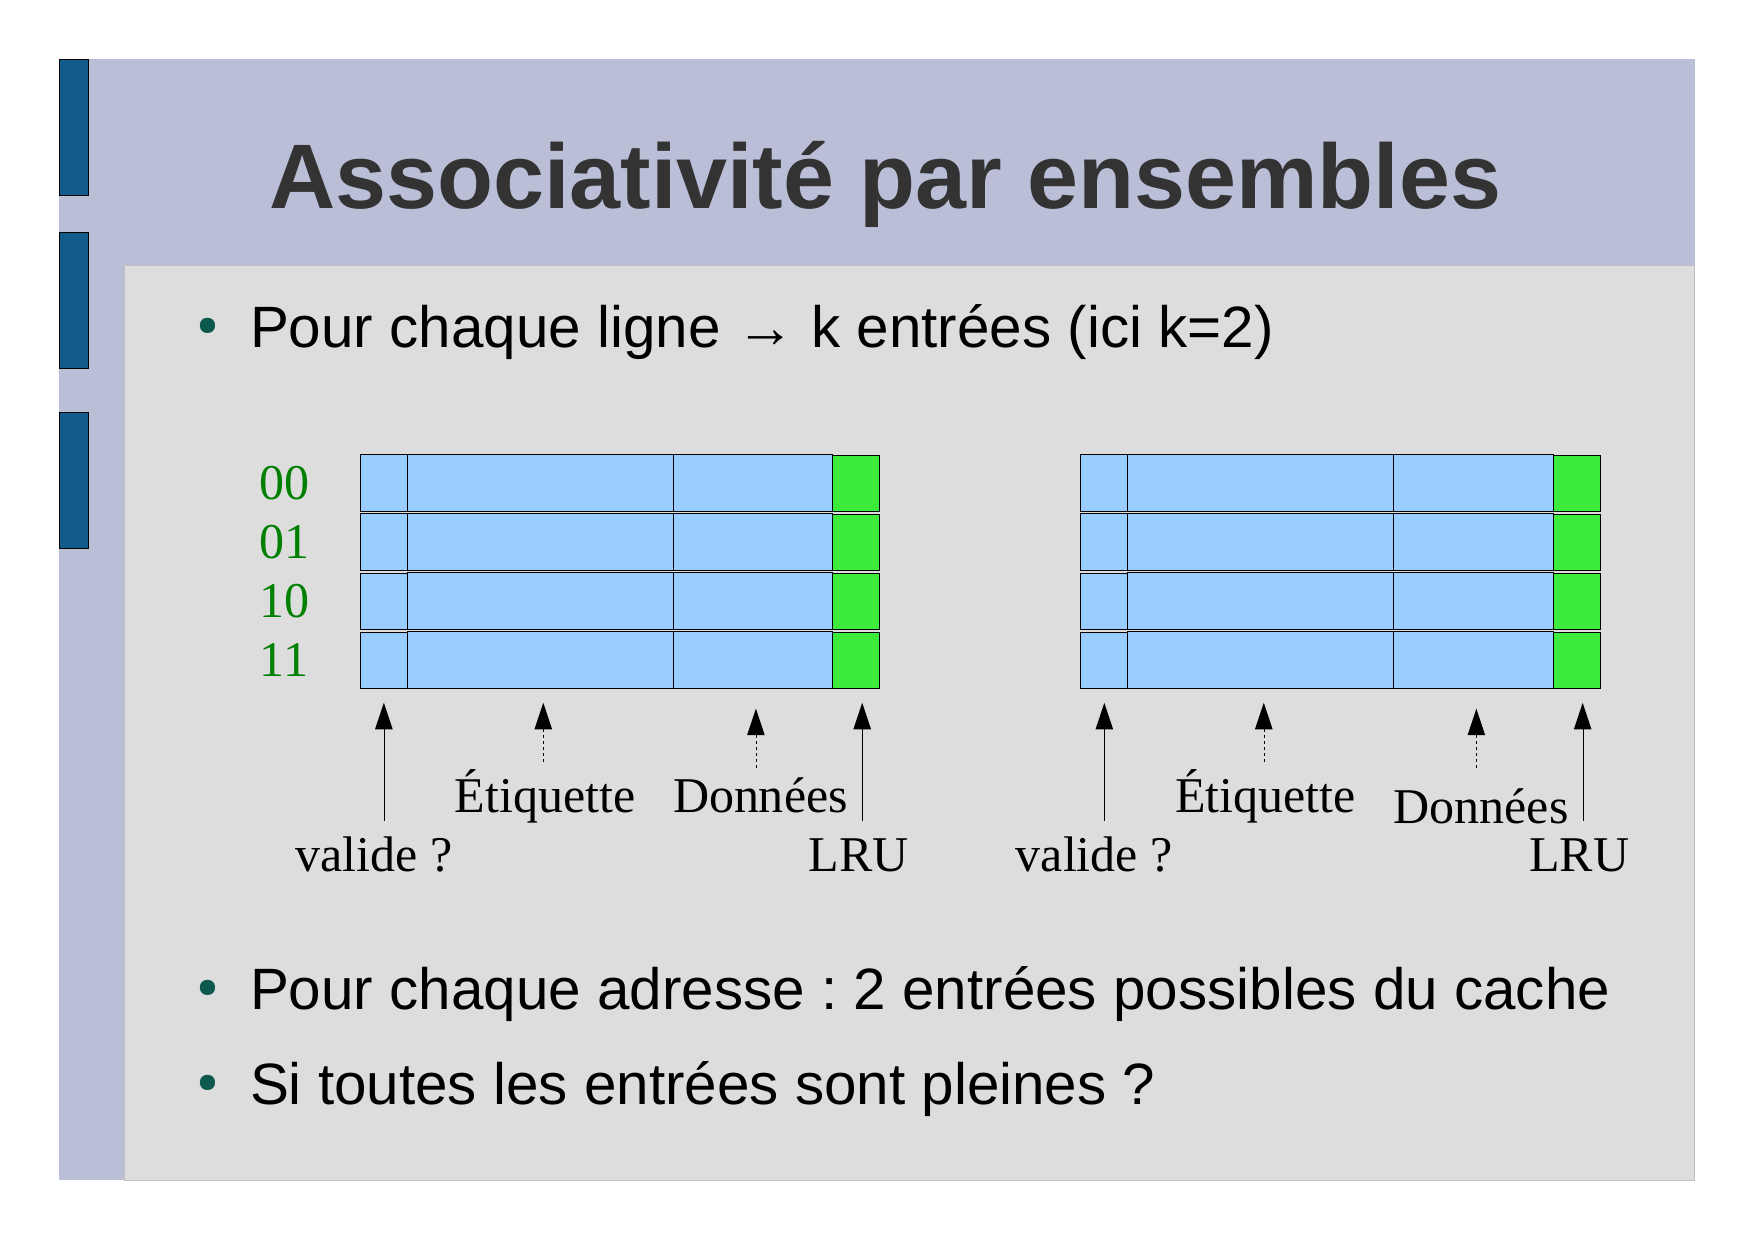

# Associativité par ensembles
Pour chaque ligne → k entrées (ici k=2)
Pour chaque adresse : 2 entrées possibles du cache
Si toutes les entrées sont pleines ?
00
011000000
011000000
LRU
LRU
010011010
010011010
01
10
11
Données
Étiquette
Étiquette
Données
valide ?
valide ?